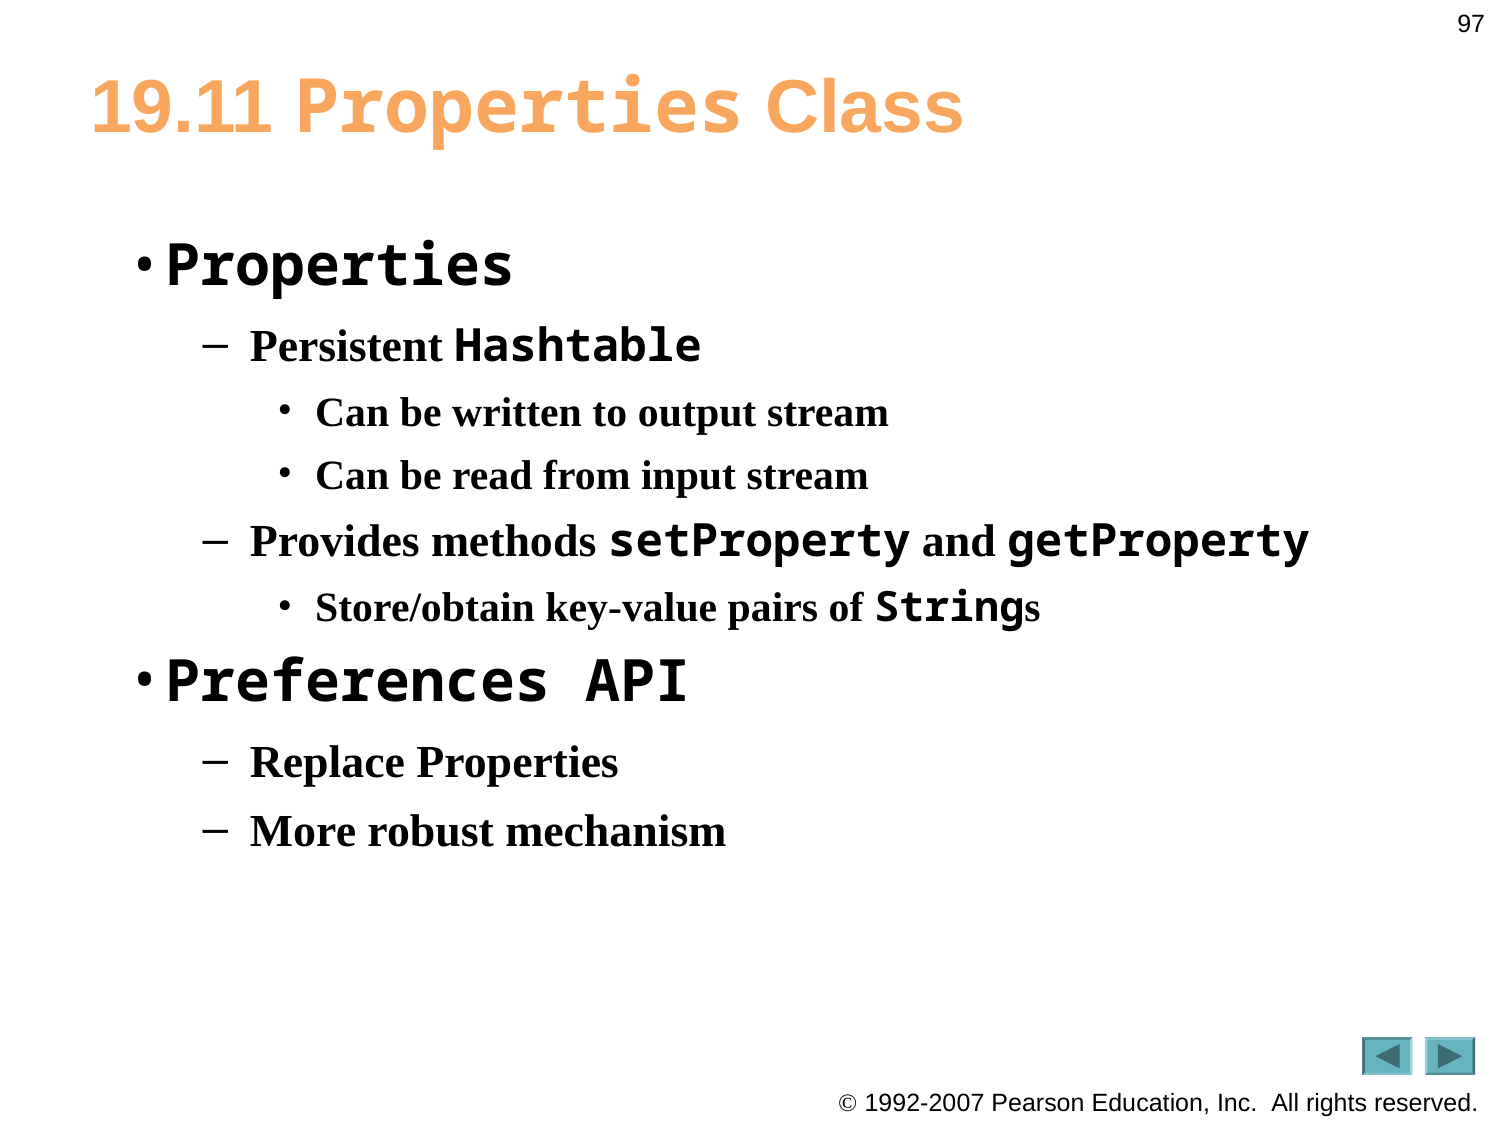

# 19.11 Properties Class
Properties
Persistent Hashtable
Can be written to output stream
Can be read from input stream
Provides methods setProperty and getProperty
Store/obtain key-value pairs of Strings
Preferences API
Replace Properties
More robust mechanism